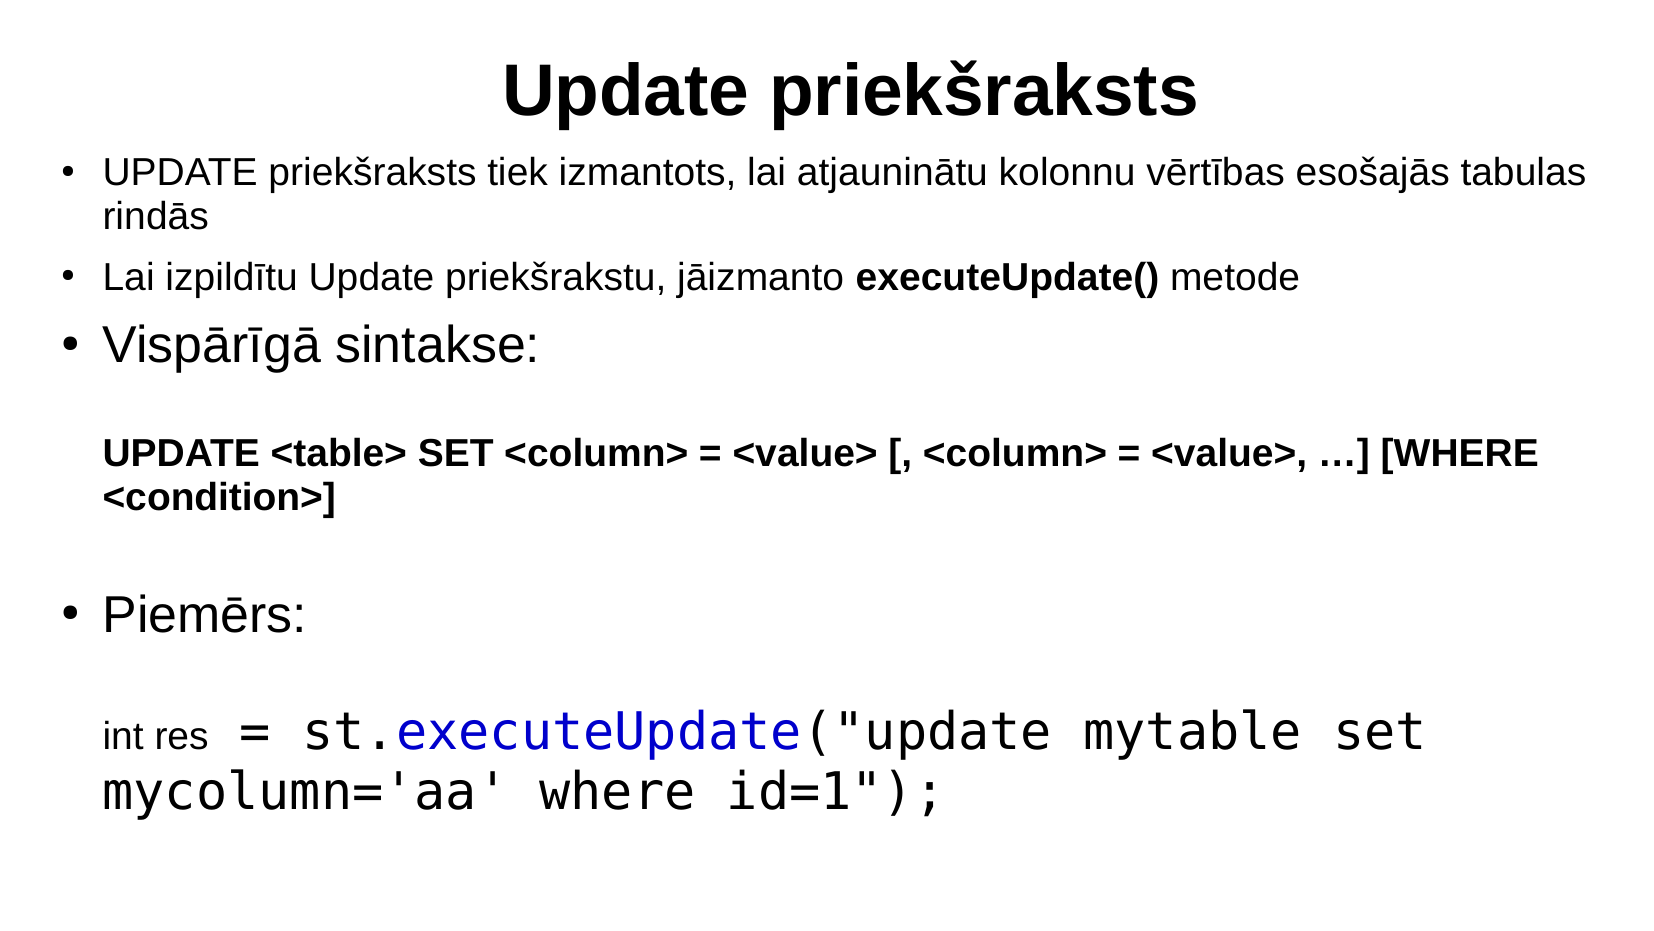

# Update priekšraksts
UPDATE priekšraksts tiek izmantots, lai atjauninātu kolonnu vērtības esošajās tabulas rindās
Lai izpildītu Update priekšrakstu, jāizmanto executeUpdate() metode
Vispārīgā sintakse:
UPDATE <table> SET <column> = <value> [, <column> = <value>, …] [WHERE <condition>]
Piemērs:
int res = st.executeUpdate("update mytable set mycolumn='aa' where id=1");